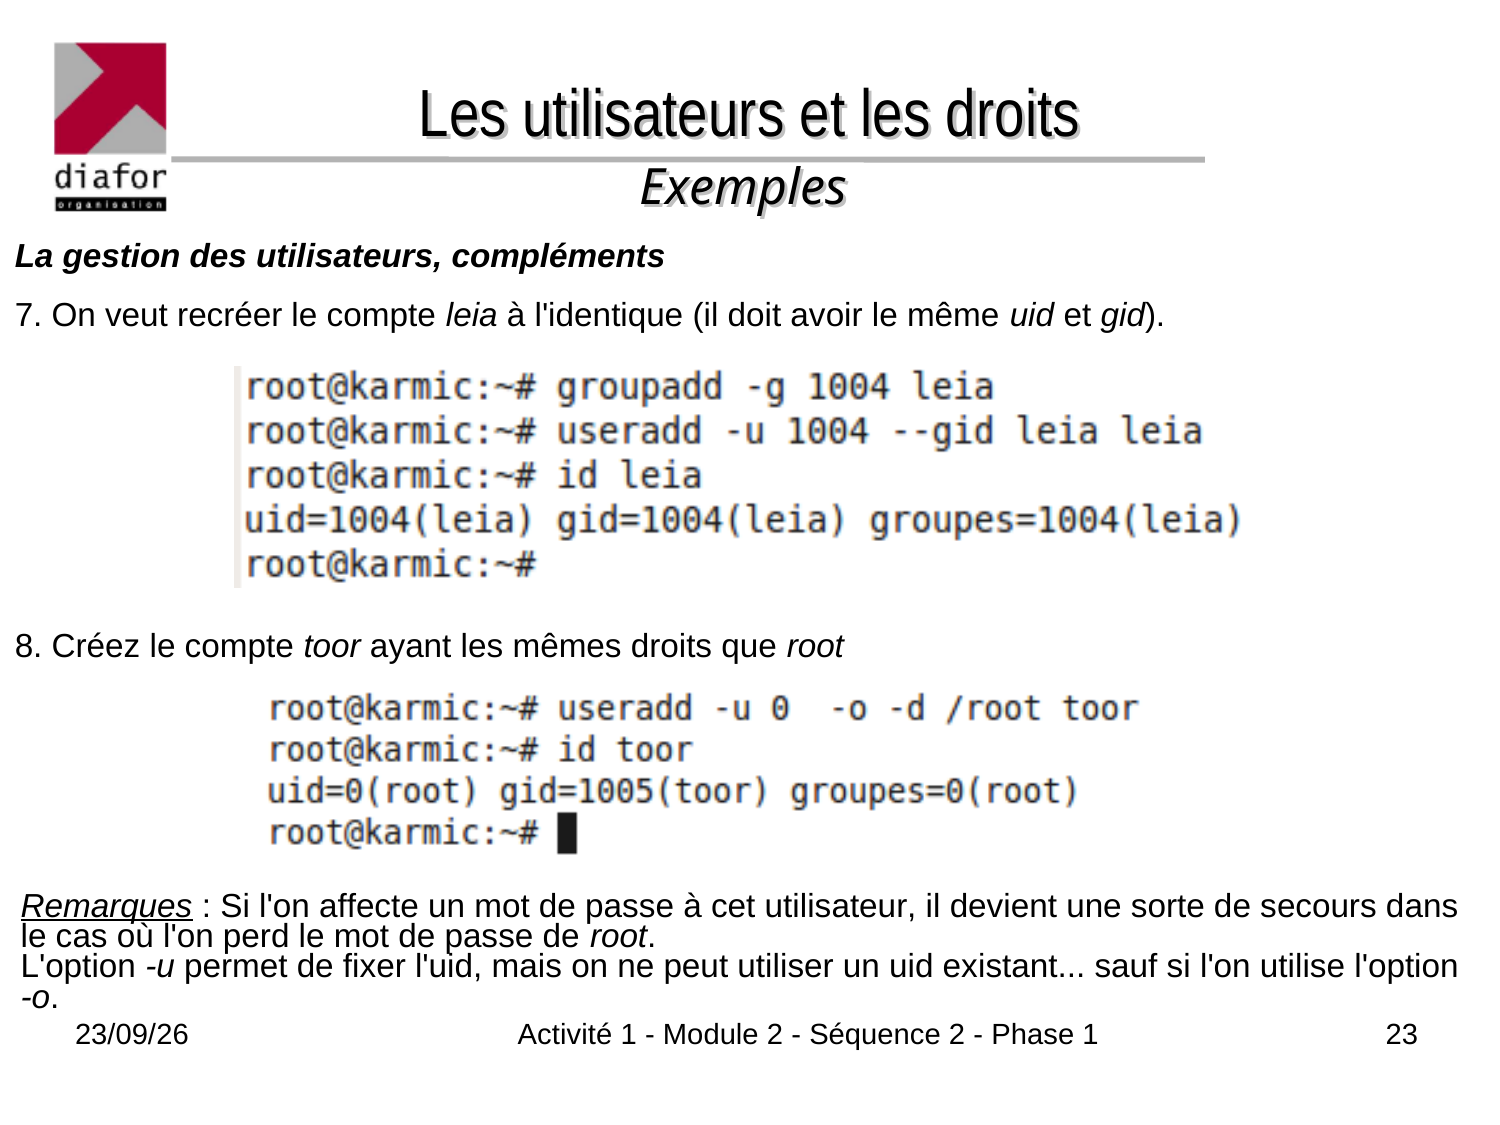

# Les utilisateurs et les droits Exemples
La gestion des utilisateurs, compléments
7. On veut recréer le compte leia à l'identique (il doit avoir le même uid et gid).
8. Créez le compte toor ayant les mêmes droits que root
Remarques : Si l'on affecte un mot de passe à cet utilisateur, il devient une sorte de secours dans
le cas où l'on perd le mot de passe de root.
L'option -u permet de fixer l'uid, mais on ne peut utiliser un uid existant... sauf si l'on utilise l'option
-o.
Activité 1 - Module 2 - Séquence 2 - Phase 1
23